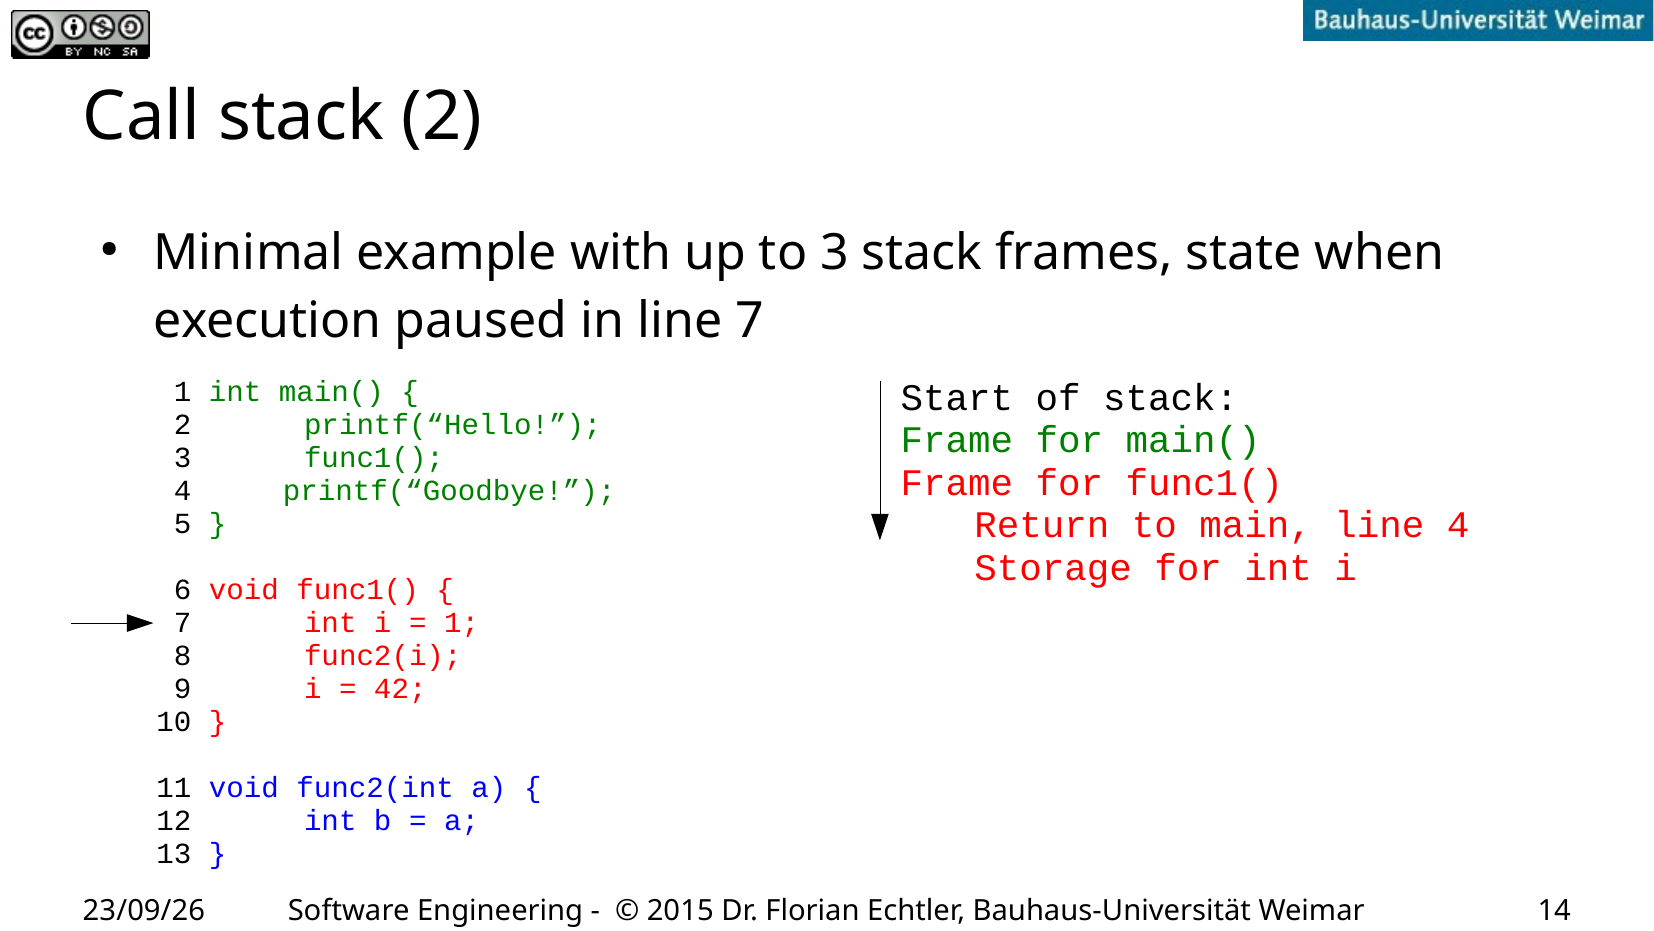

# Call stack (2)
Minimal example with up to 3 stack frames, state when execution paused in line 7
 1 int main() {
 2 		printf(“Hello!”);
 3		func1();
 4	 printf(“Goodbye!”);
 5 }
 6 void func1() {
 7		int i = 1;
 8		func2(i);
 9		i = 42;
10 }
11 void func2(int a) {
12		int b = a;
13 }
Start of stack:
Frame for main()
Frame for func1()
	Return to main, line 4
	Storage for int i
Software Engineering - © 2015 Dr. Florian Echtler, Bauhaus-Universität Weimar
14